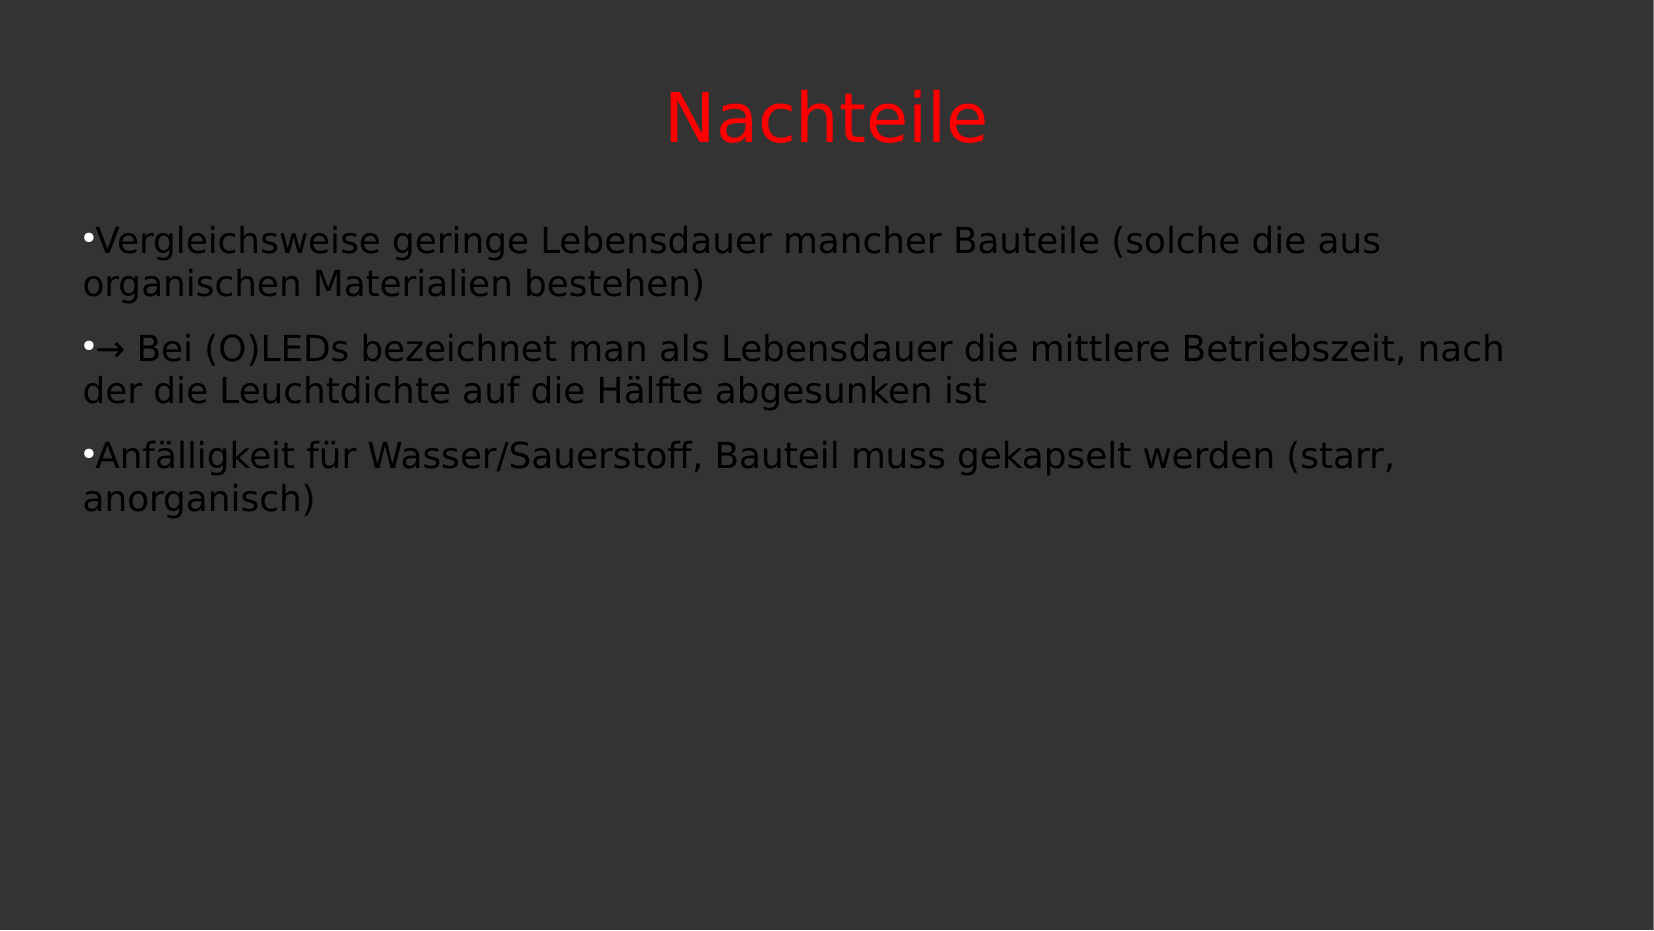

# Nachteile
Vergleichsweise geringe Lebensdauer mancher Bauteile (solche die aus organischen Materialien bestehen)
→ Bei (O)LEDs bezeichnet man als Lebensdauer die mittlere Betriebszeit, nach der die Leuchtdichte auf die Hälfte abgesunken ist
Anfälligkeit für Wasser/Sauerstoff, Bauteil muss gekapselt werden (starr, anorganisch)